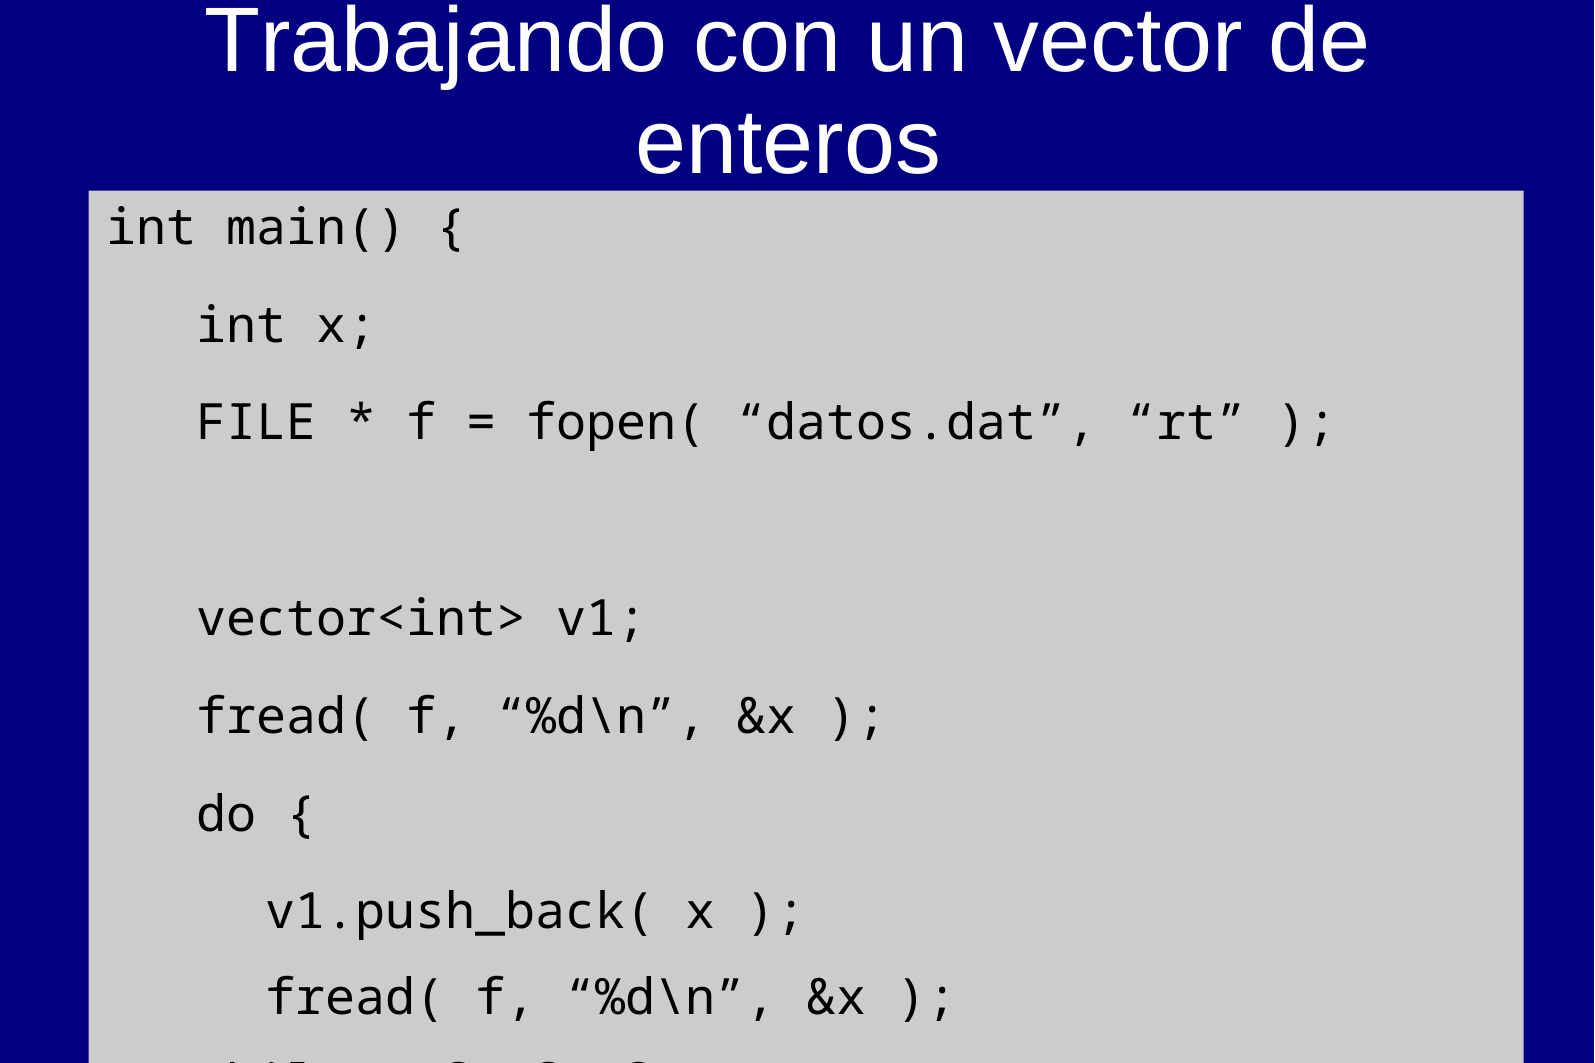

# Trabajando con un vector de enteros
int main() {
 int x;
 FILE * f = fopen( “datos.dat”, “rt” );
 vector<int> v1;
 fread( f, “%d\n”, &x );
 do {
v1.push_back( x );
fread( f, “%d\n”, &x );
 while( !feof( f ) );